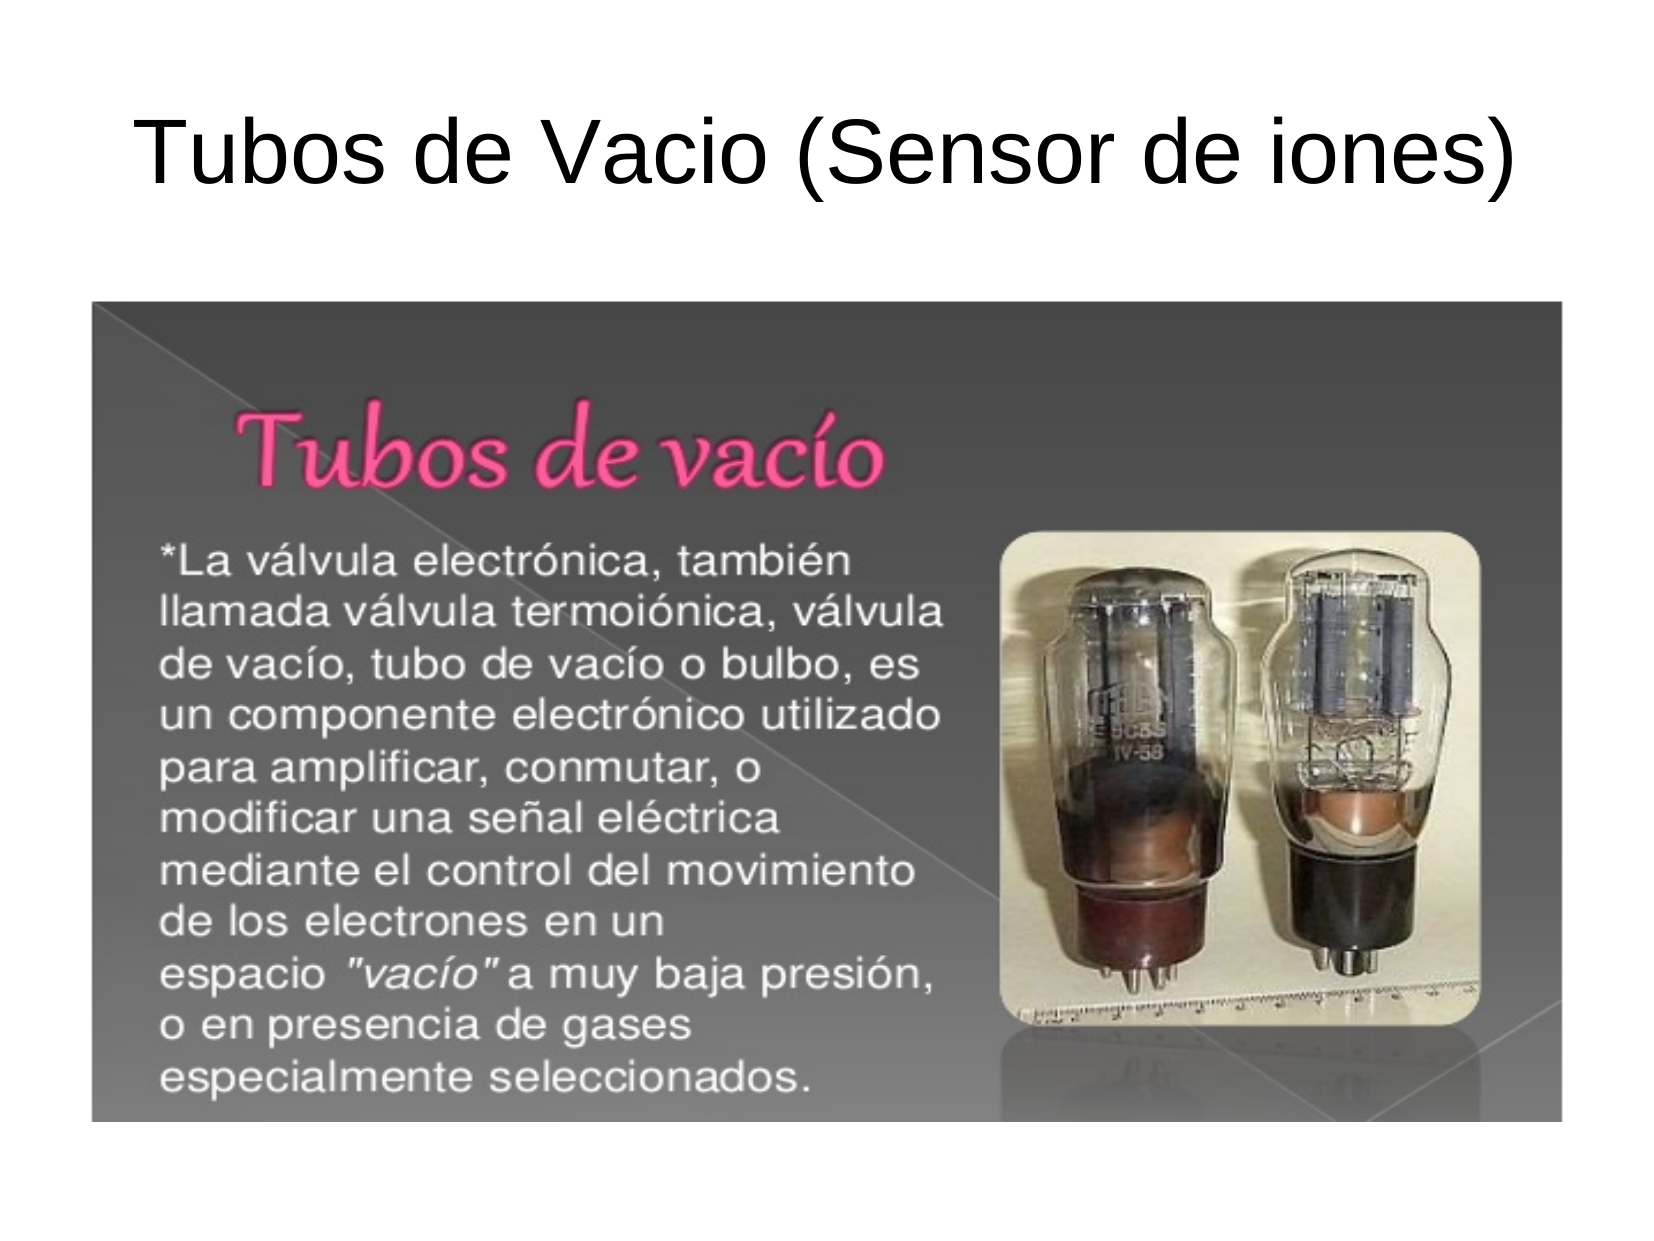

# Tubos de Vacio (Sensor de iones)